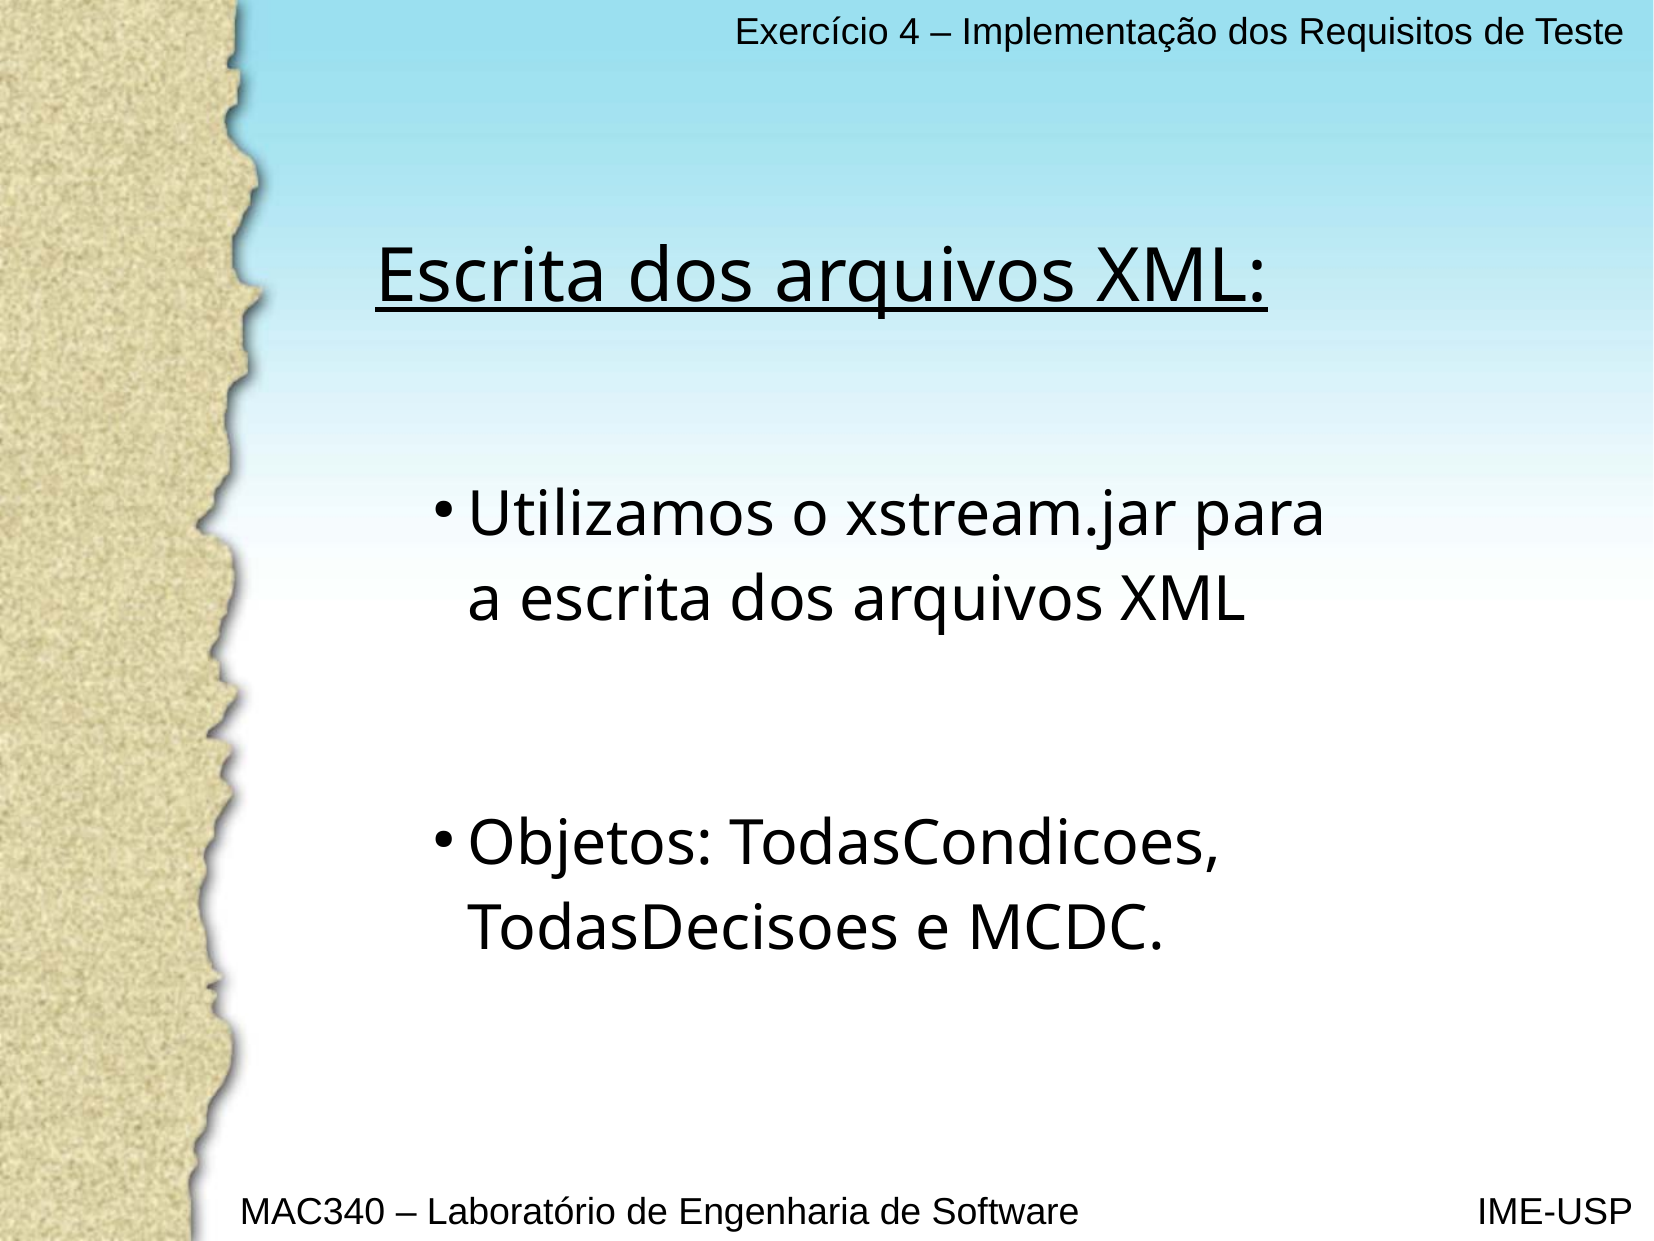

Exercício 4 – Implementação dos Requisitos de Teste
Escrita dos arquivos XML:
Utilizamos o xstream.jar para
a escrita dos arquivos XML
Objetos: TodasCondicoes,
TodasDecisoes e MCDC.
			MAC340 – Laboratório de Engenharia de Software IME-USP